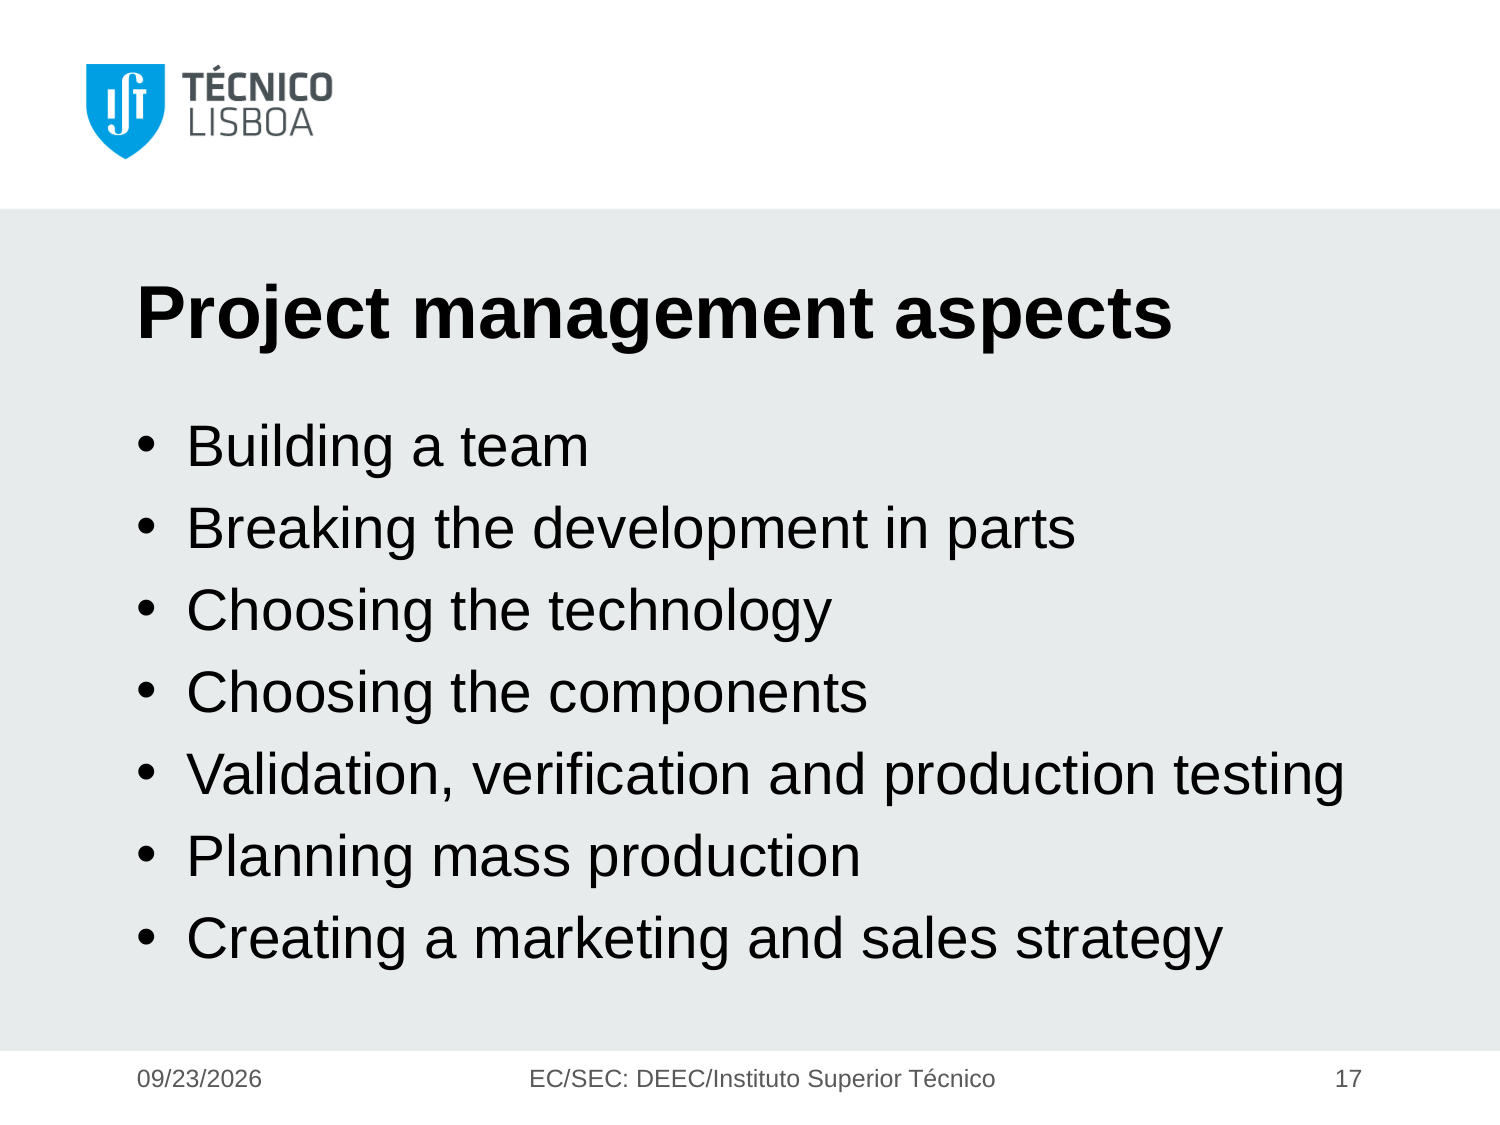

# Project management aspects
Building a team
Breaking the development in parts
Choosing the technology
Choosing the components
Validation, verification and production testing
Planning mass production
Creating a marketing and sales strategy
EC/SEC: DEEC/Instituto Superior Técnico